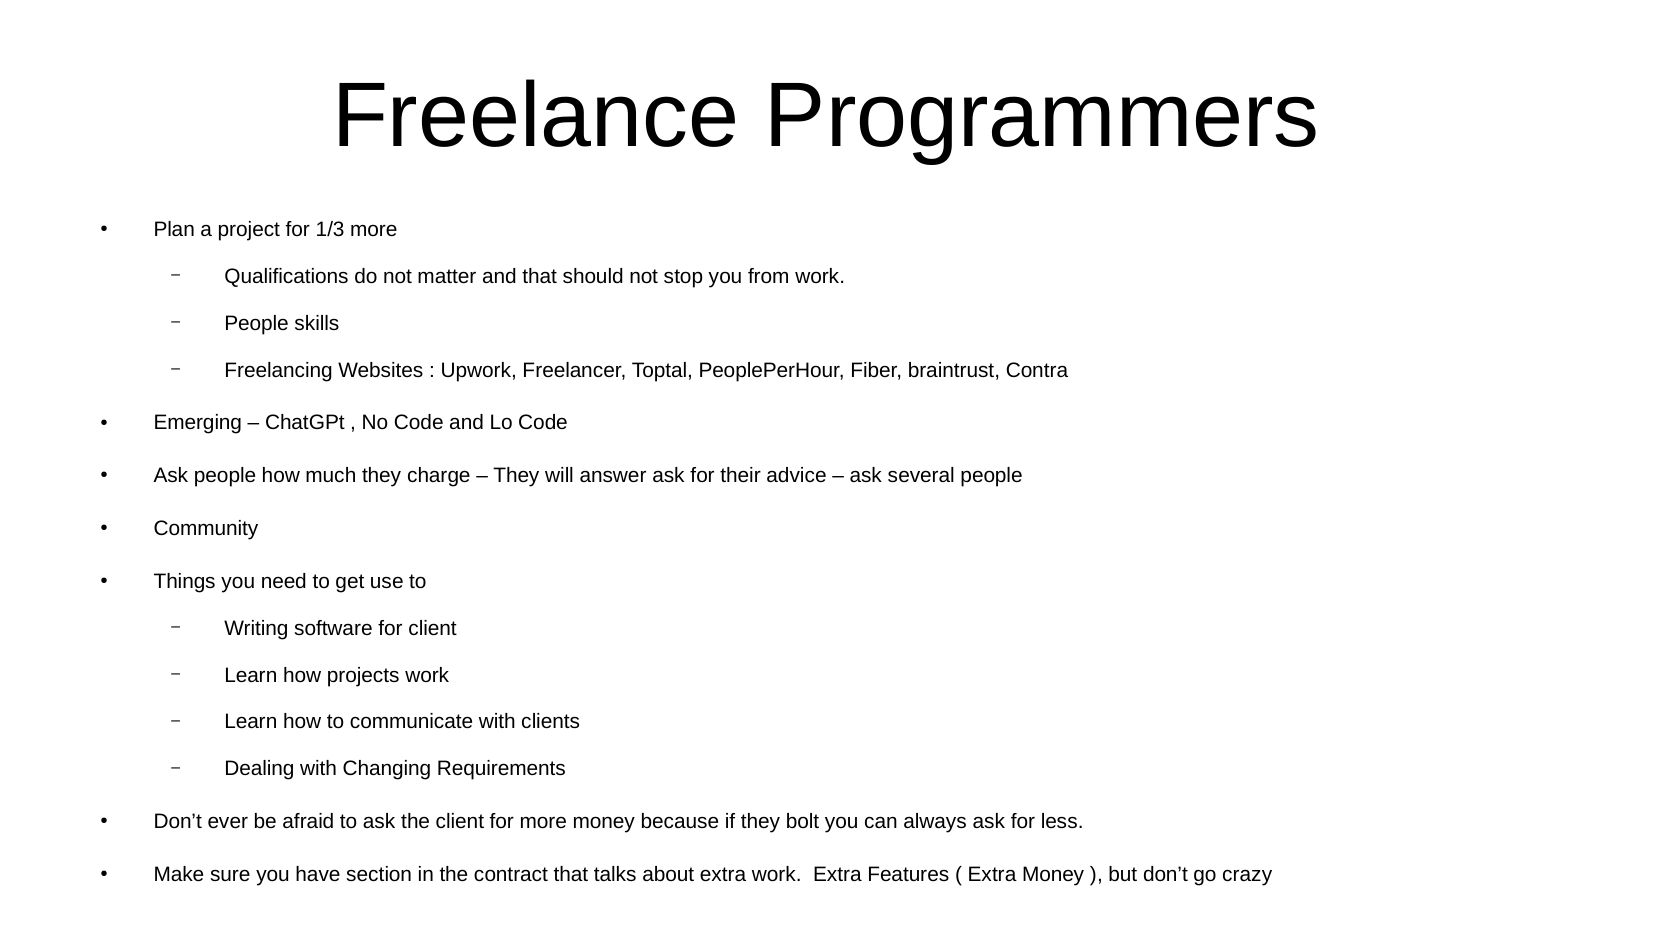

# Freelance Programmers
Plan a project for 1/3 more
Qualifications do not matter and that should not stop you from work.
People skills
Freelancing Websites : Upwork, Freelancer, Toptal, PeoplePerHour, Fiber, braintrust, Contra
Emerging – ChatGPt , No Code and Lo Code
Ask people how much they charge – They will answer ask for their advice – ask several people
Community
Things you need to get use to
Writing software for client
Learn how projects work
Learn how to communicate with clients
Dealing with Changing Requirements
Don’t ever be afraid to ask the client for more money because if they bolt you can always ask for less.
Make sure you have section in the contract that talks about extra work. Extra Features ( Extra Money ), but don’t go crazy